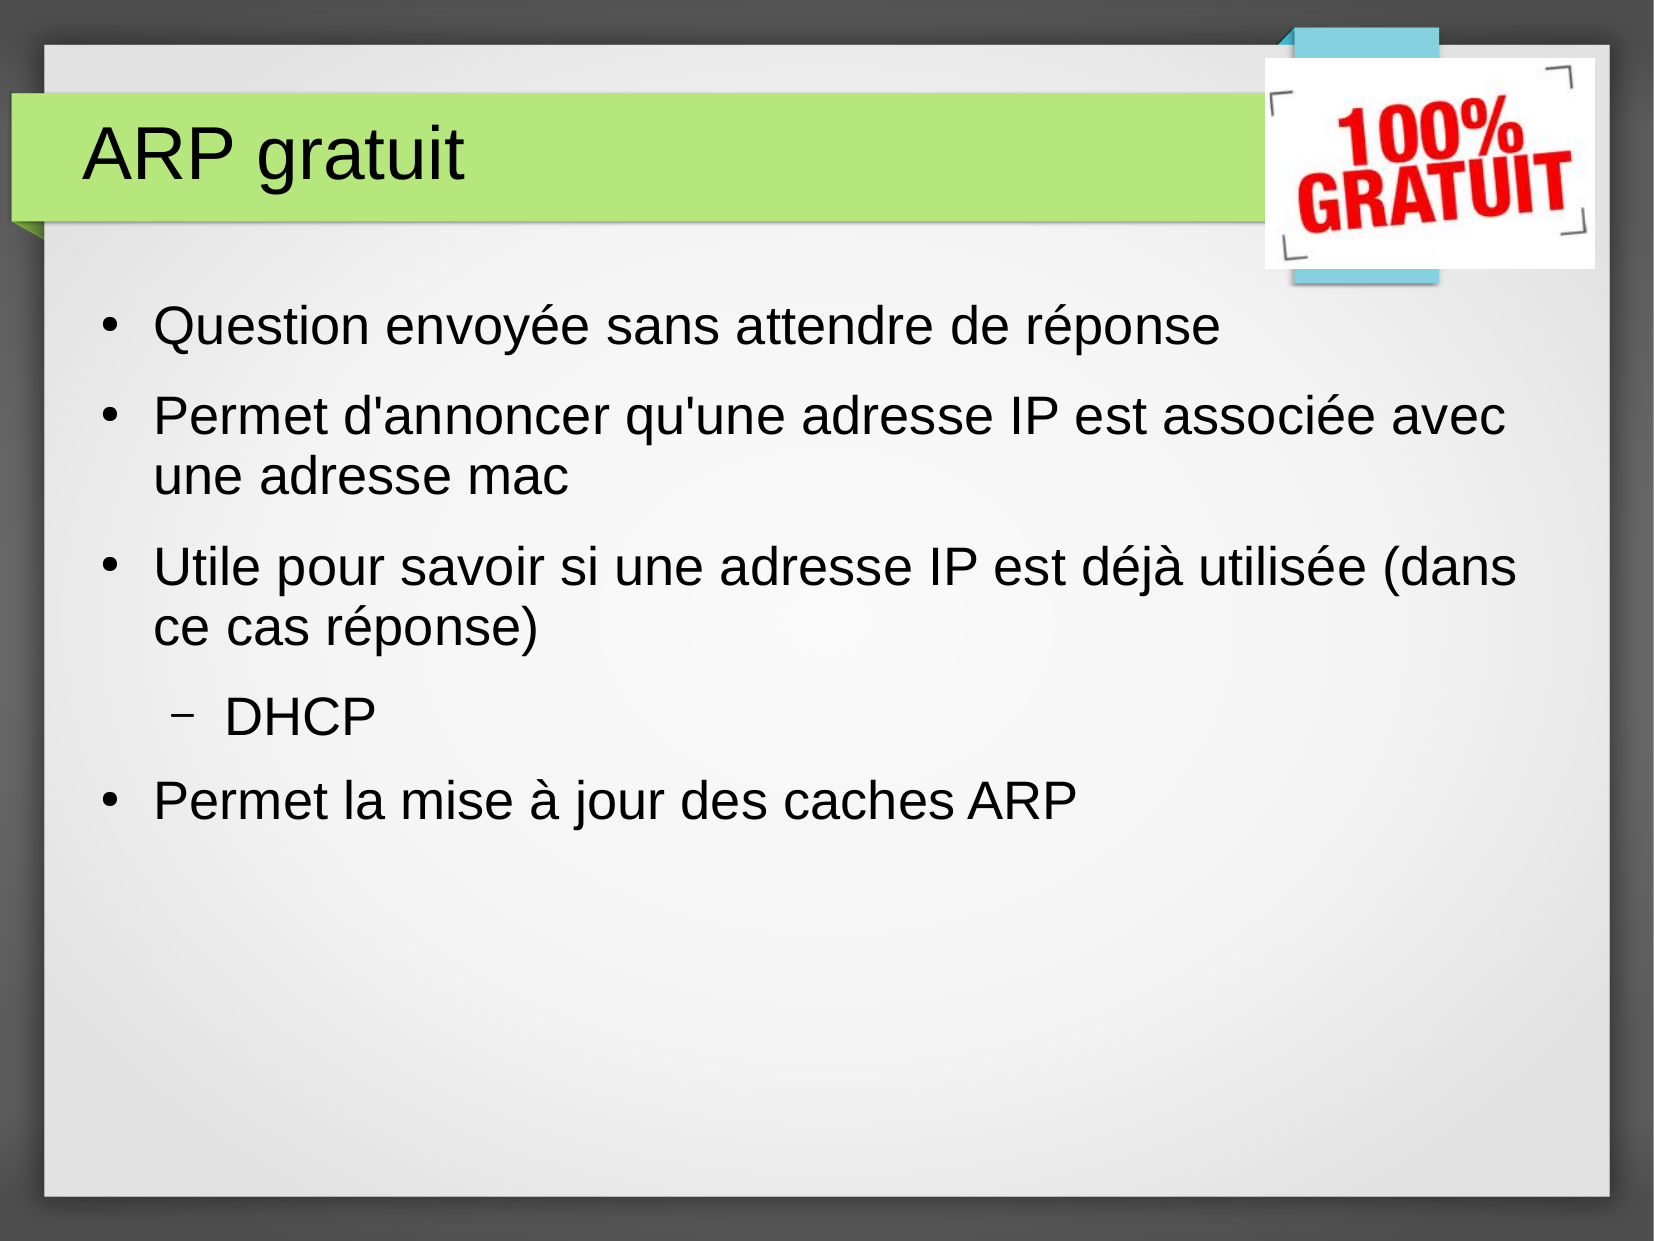

# ARP gratuit
Question envoyée sans attendre de réponse
Permet d'annoncer qu'une adresse IP est associée avec une adresse mac
Utile pour savoir si une adresse IP est déjà utilisée (dans ce cas réponse)
DHCP
Permet la mise à jour des caches ARP